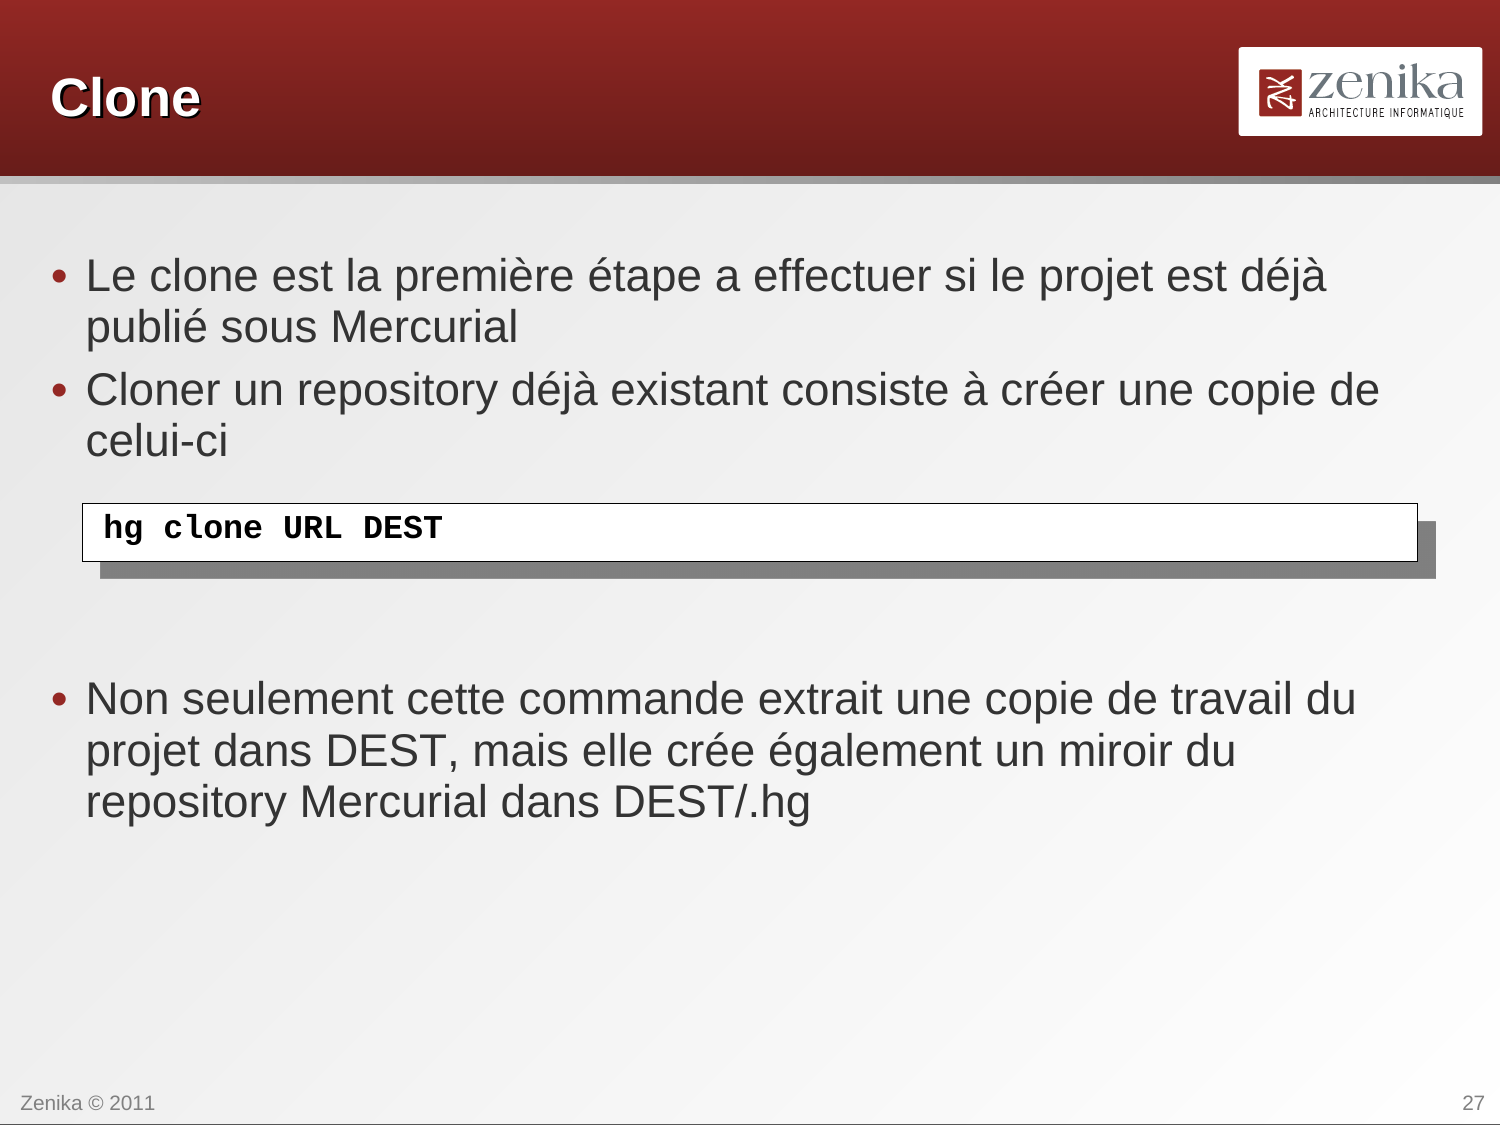

# Clone
Le clone est la première étape a effectuer si le projet est déjà publié sous Mercurial
Cloner un repository déjà existant consiste à créer une copie de celui-ci
Non seulement cette commande extrait une copie de travail du projet dans DEST, mais elle crée également un miroir du repository Mercurial dans DEST/.hg
hg clone URL DEST